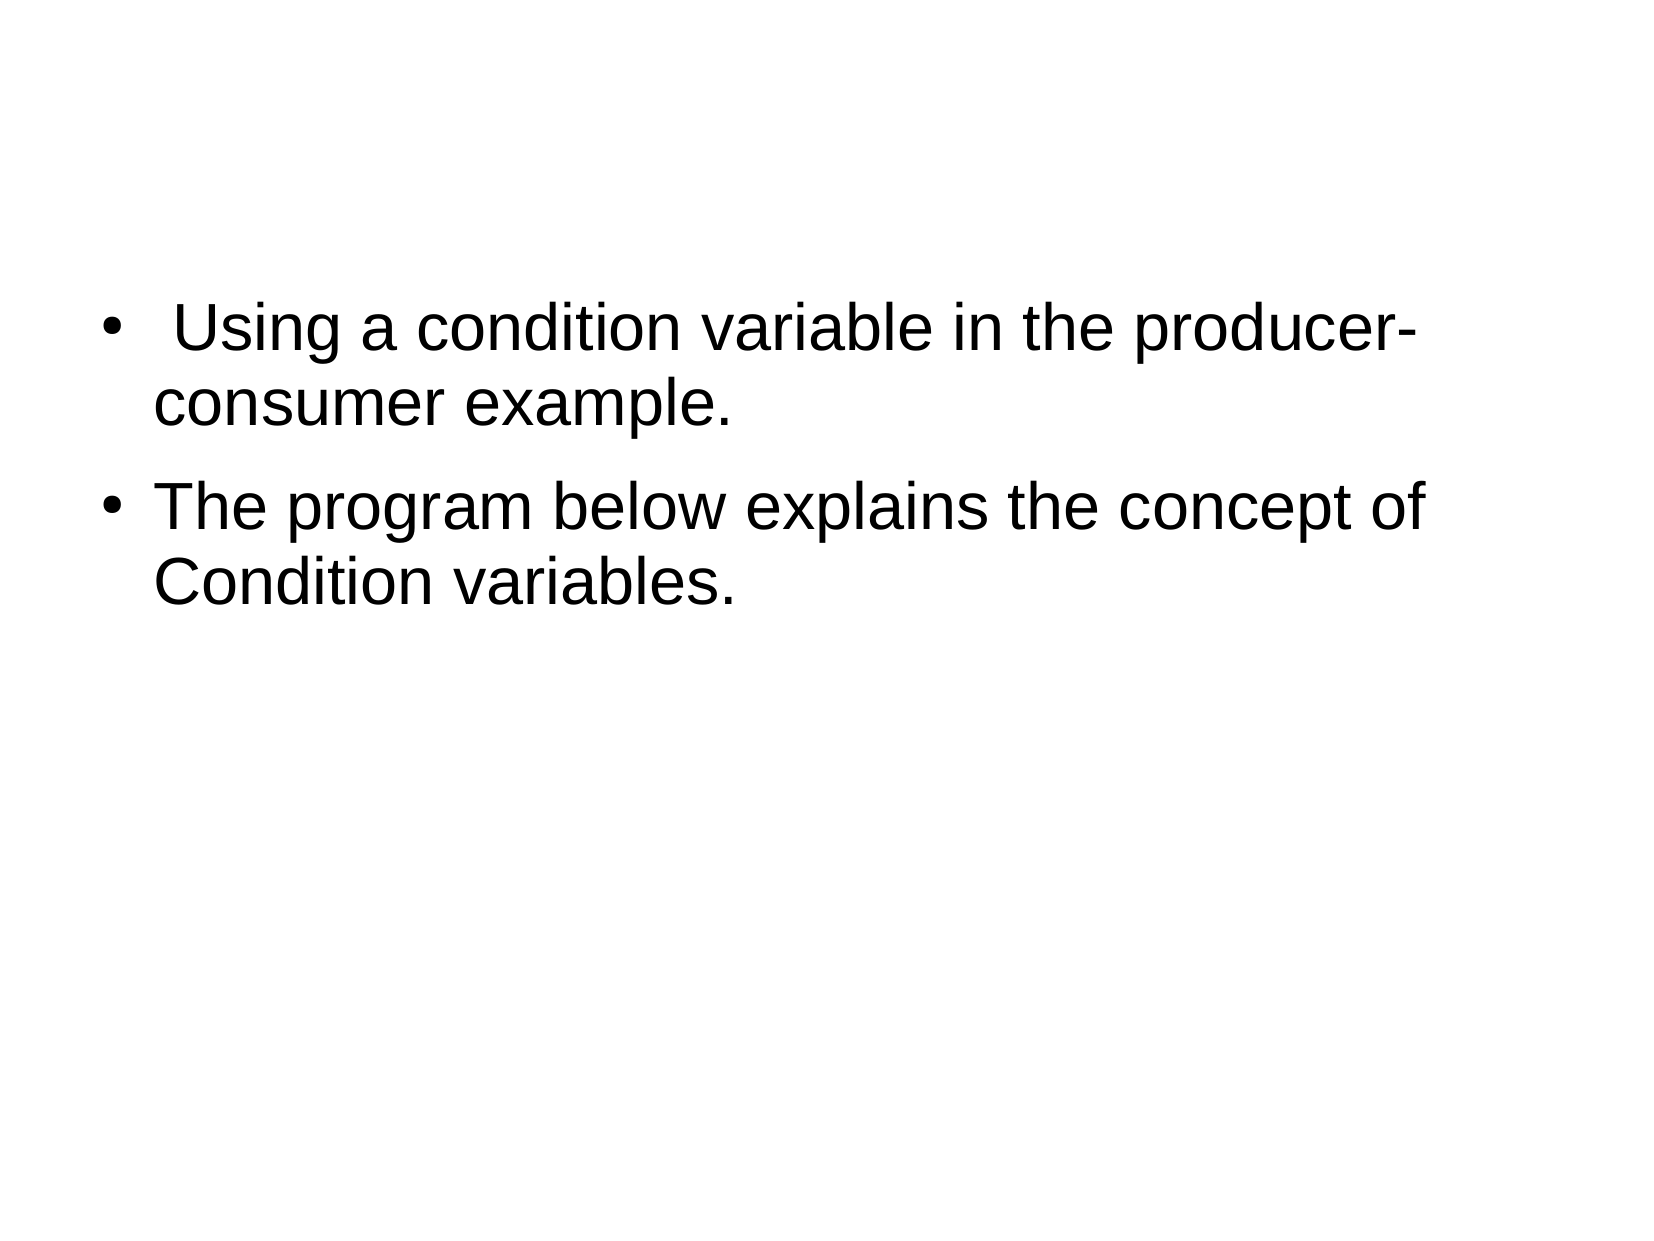

#
 Using a condition variable in the producer-consumer example.
The program below explains the concept of Condition variables.